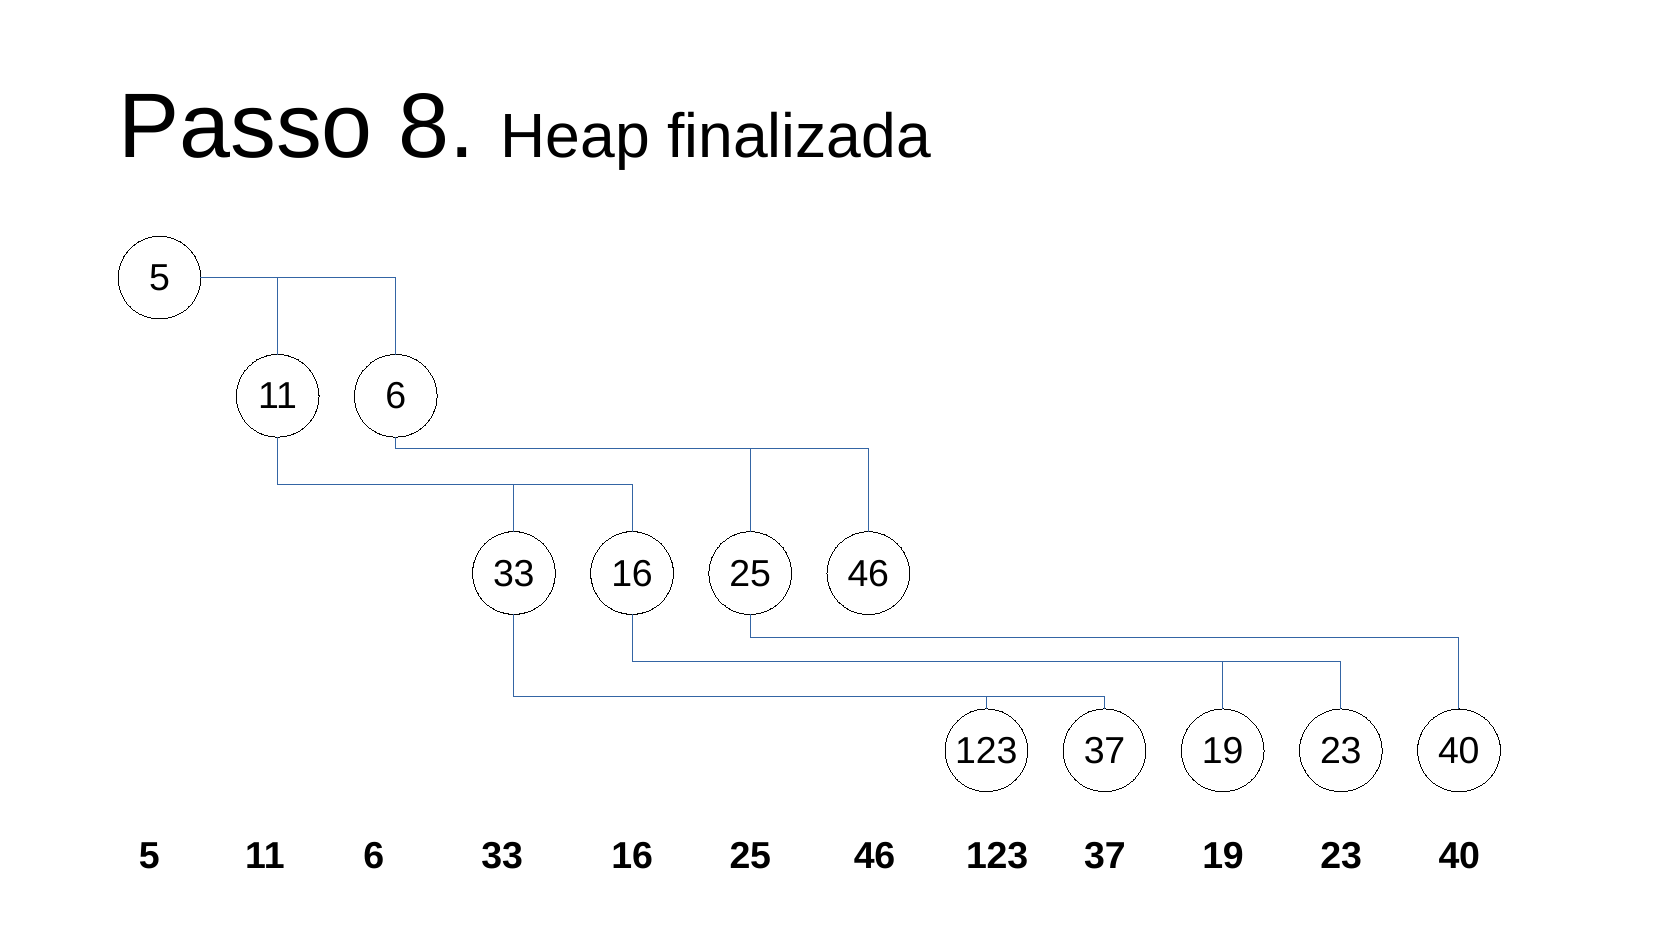

# Passo 8. Heap finalizada
5
11
6
33
16
25
46
123
37
19
23
40
5
11
6
33
16
25
46
123
37
19
23
40